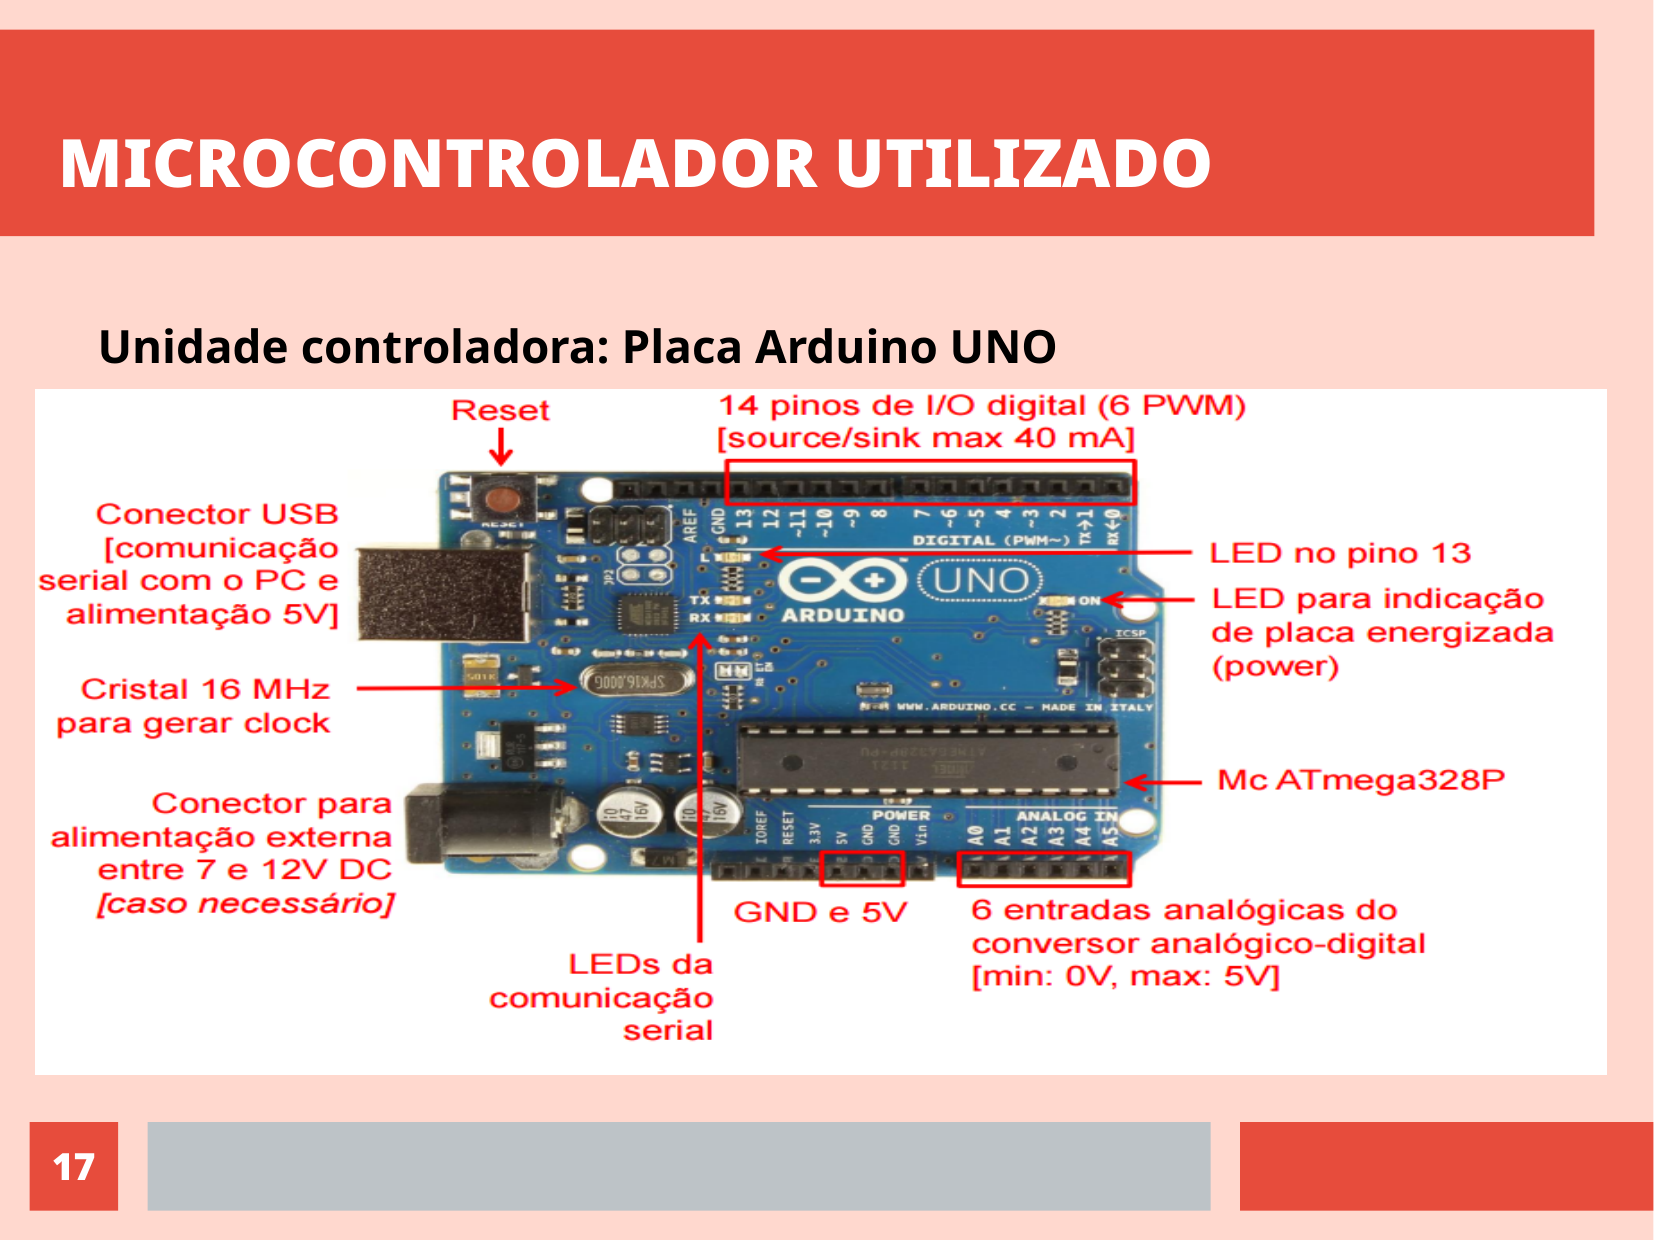

# MICROCONTROLADOR UTILIZADO
Unidade controladora: Placa Arduino UNO
17